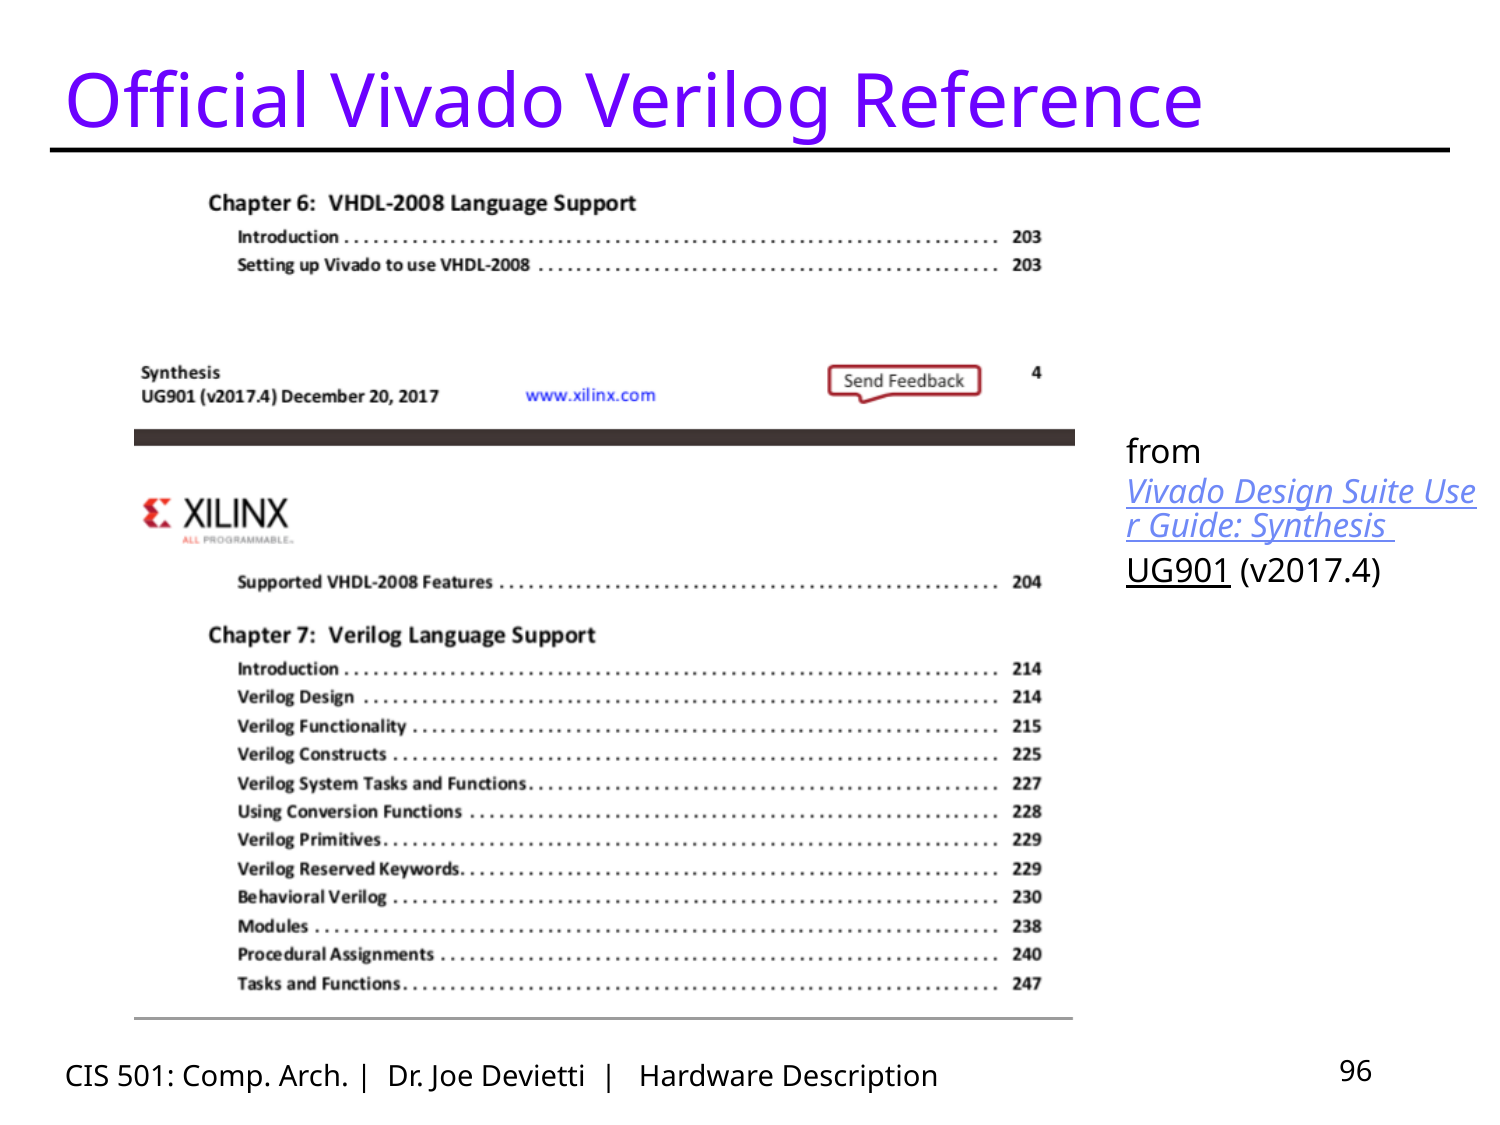

Official Vivado Verilog Reference
from Vivado Design Suite User Guide: Synthesis UG901 (v2017.4)
CIS 501: Comp. Arch. | Dr. Joe Devietti | Hardware Description